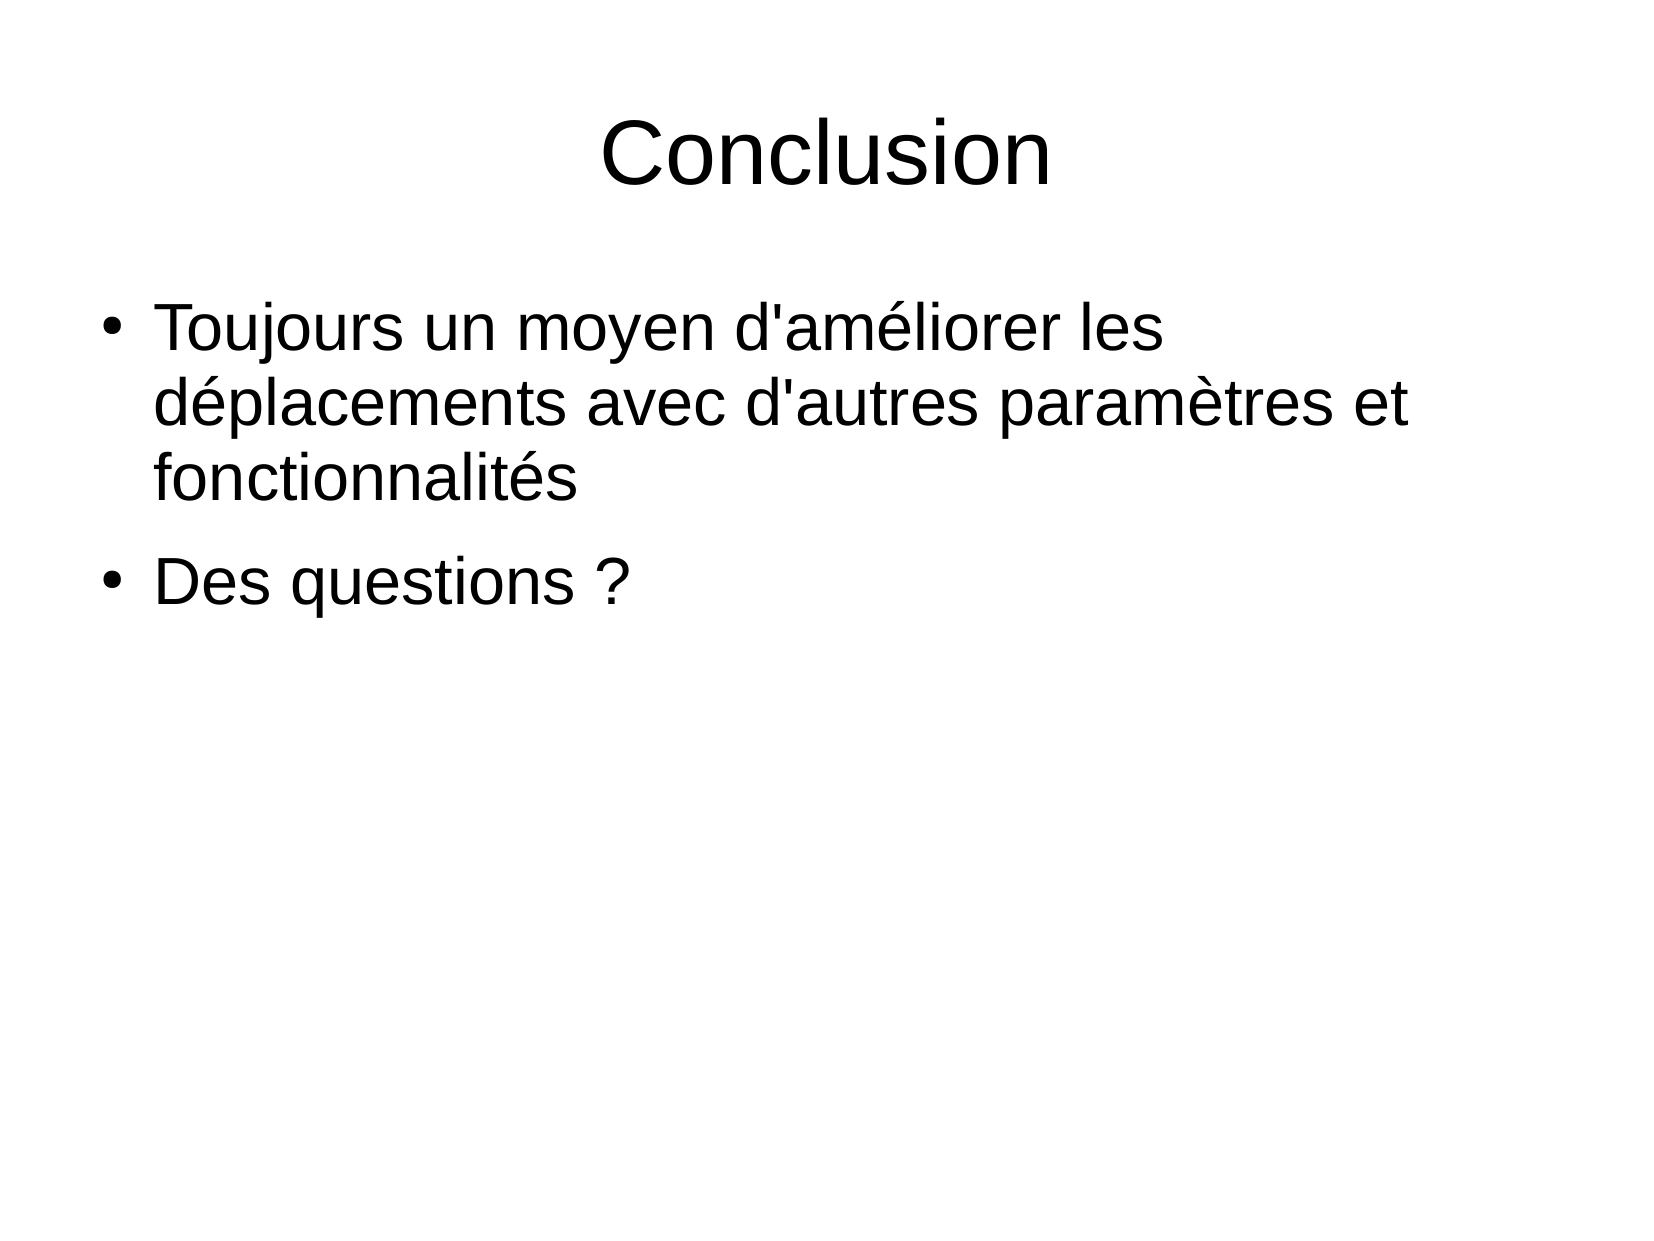

# Conclusion
Toujours un moyen d'améliorer les déplacements avec d'autres paramètres et fonctionnalités
Des questions ?